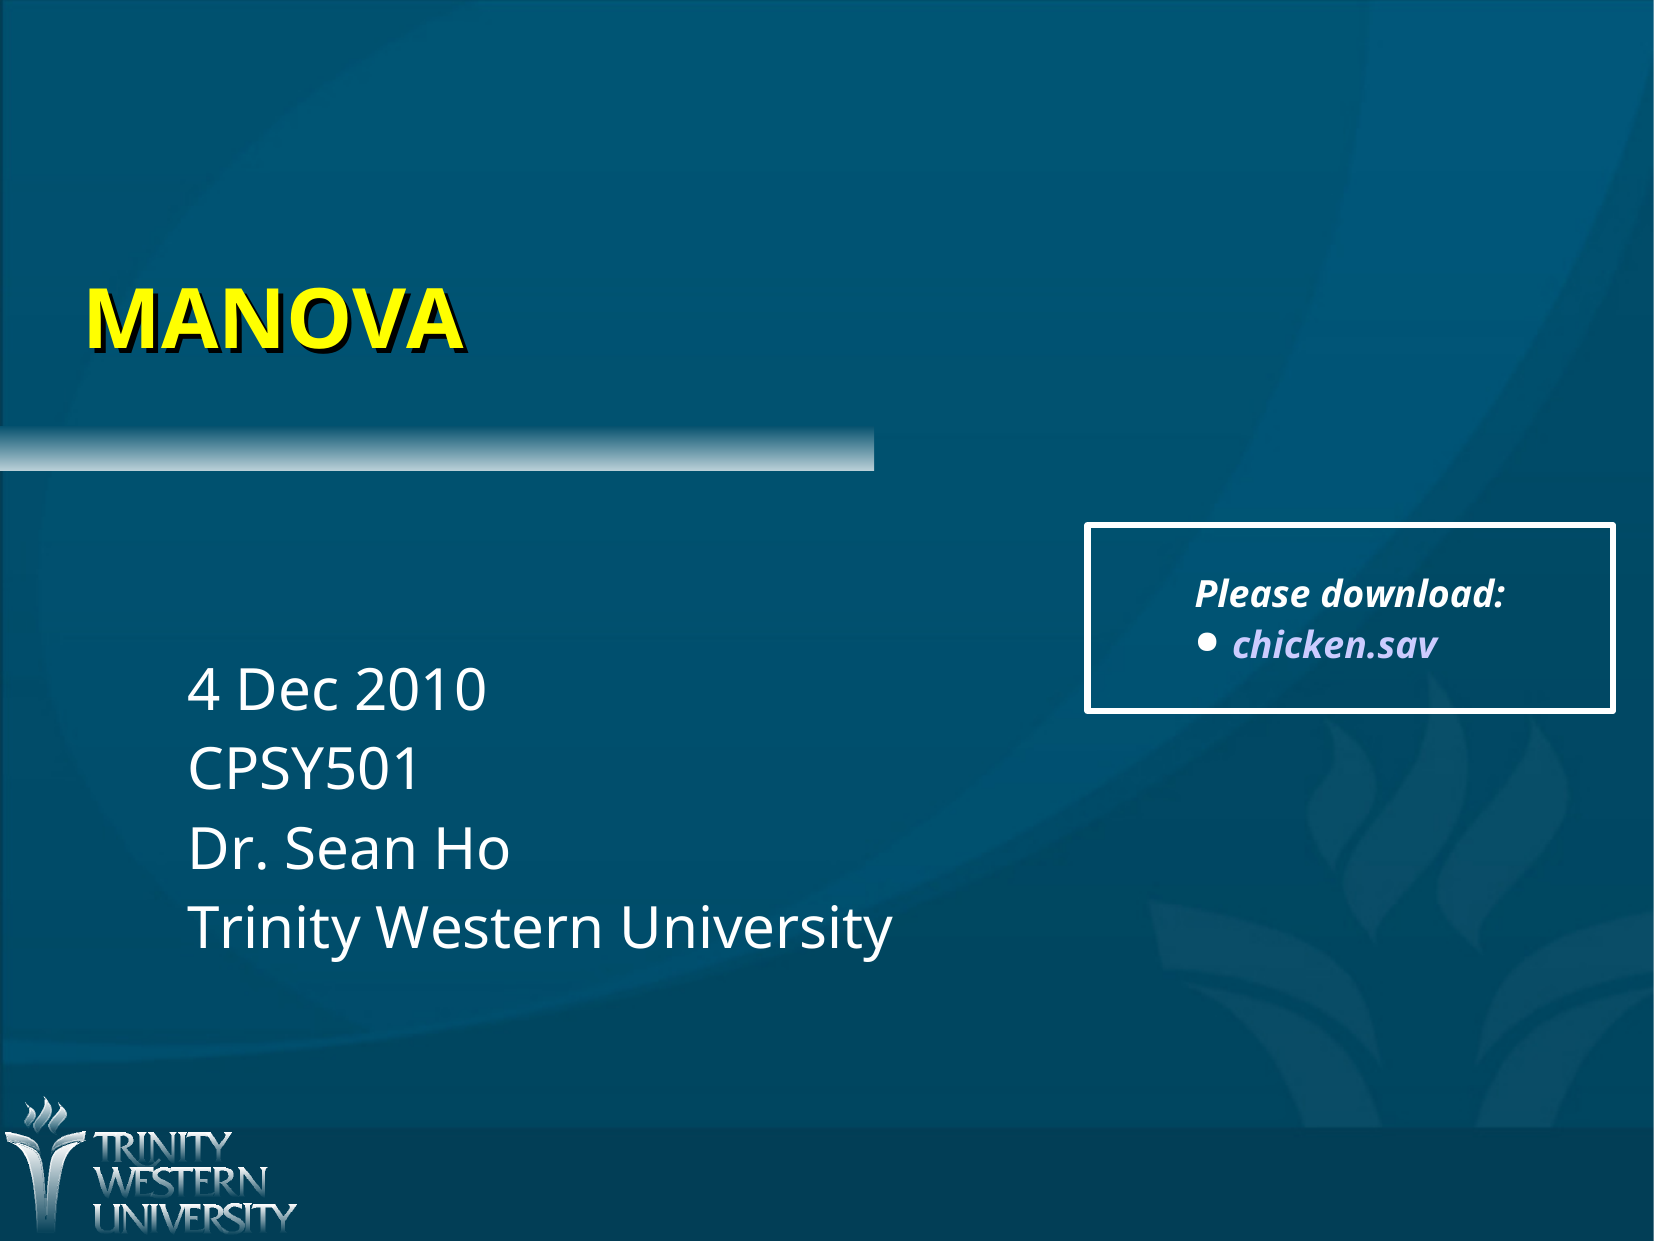

# MANOVA
4 Dec 2010
CPSY501
Dr. Sean Ho
Trinity Western University
Please download:
chicken.sav